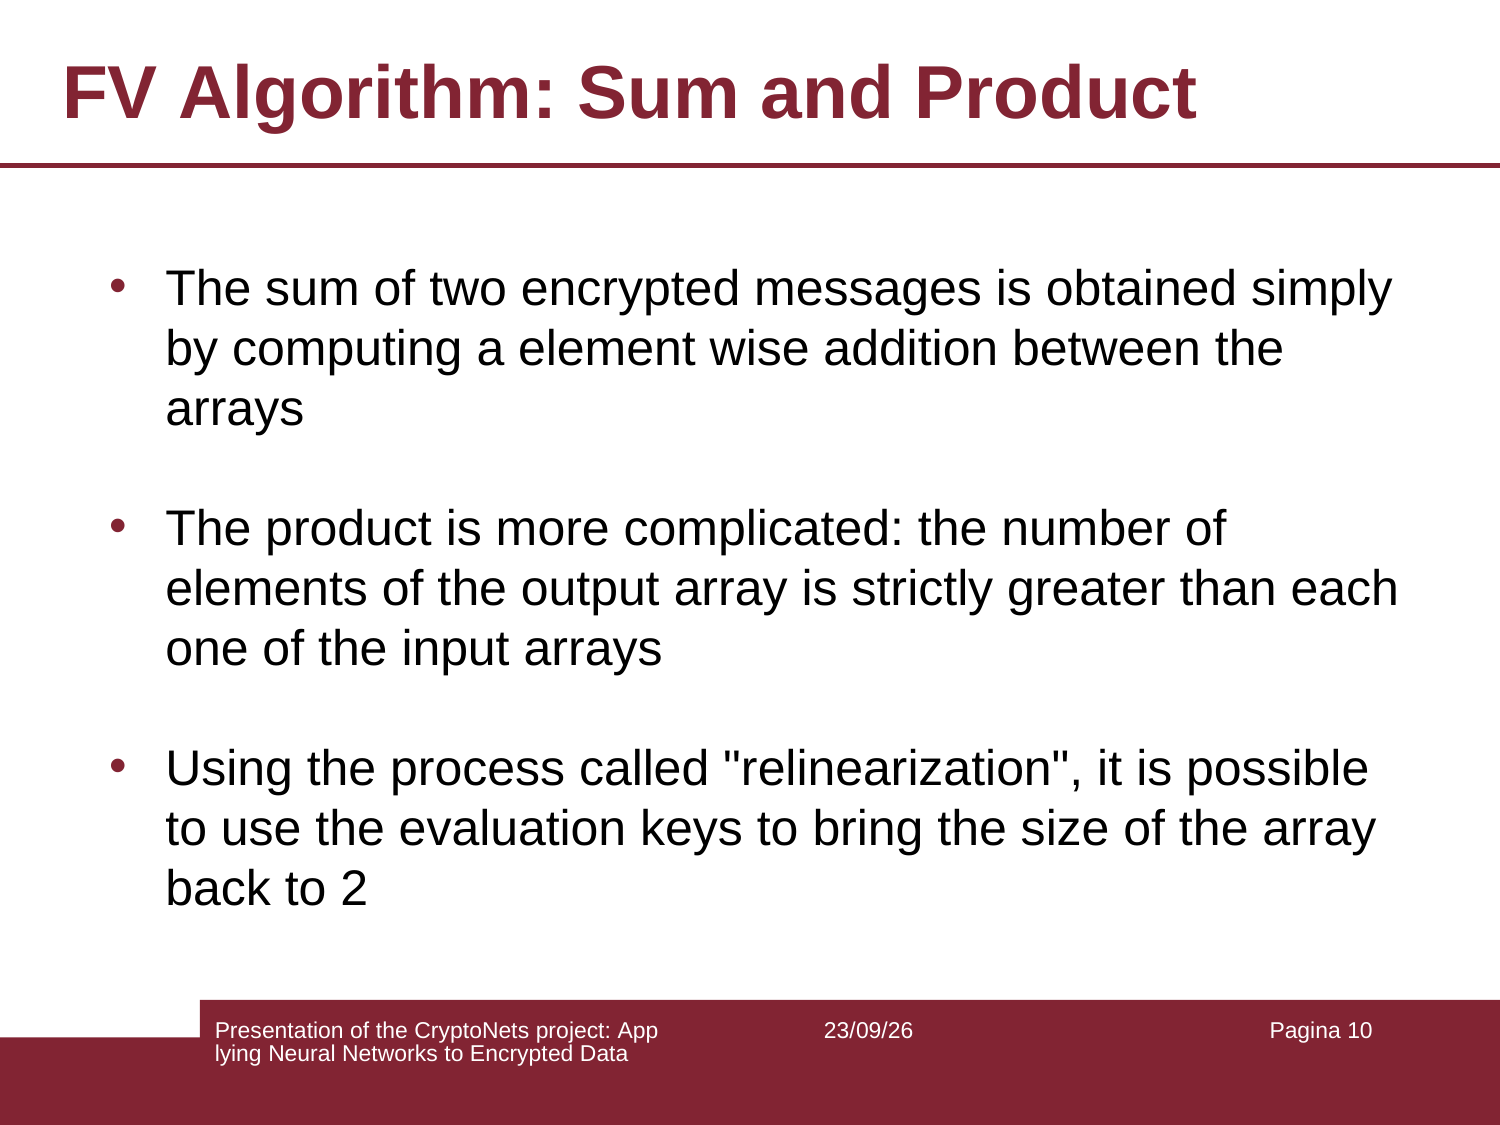

# FV Algorithm: Sum and Product
The sum of two encrypted messages is obtained simply by computing a element wise addition between the arrays
The product is more complicated: the number of elements of the output array is strictly greater than each one of the input arrays
Using the process called "relinearization", it is possible to use the evaluation keys to bring the size of the array back to 2
Presentation of the CryptoNets project: Applying Neural Networks to Encrypted Data
3/10/19
10